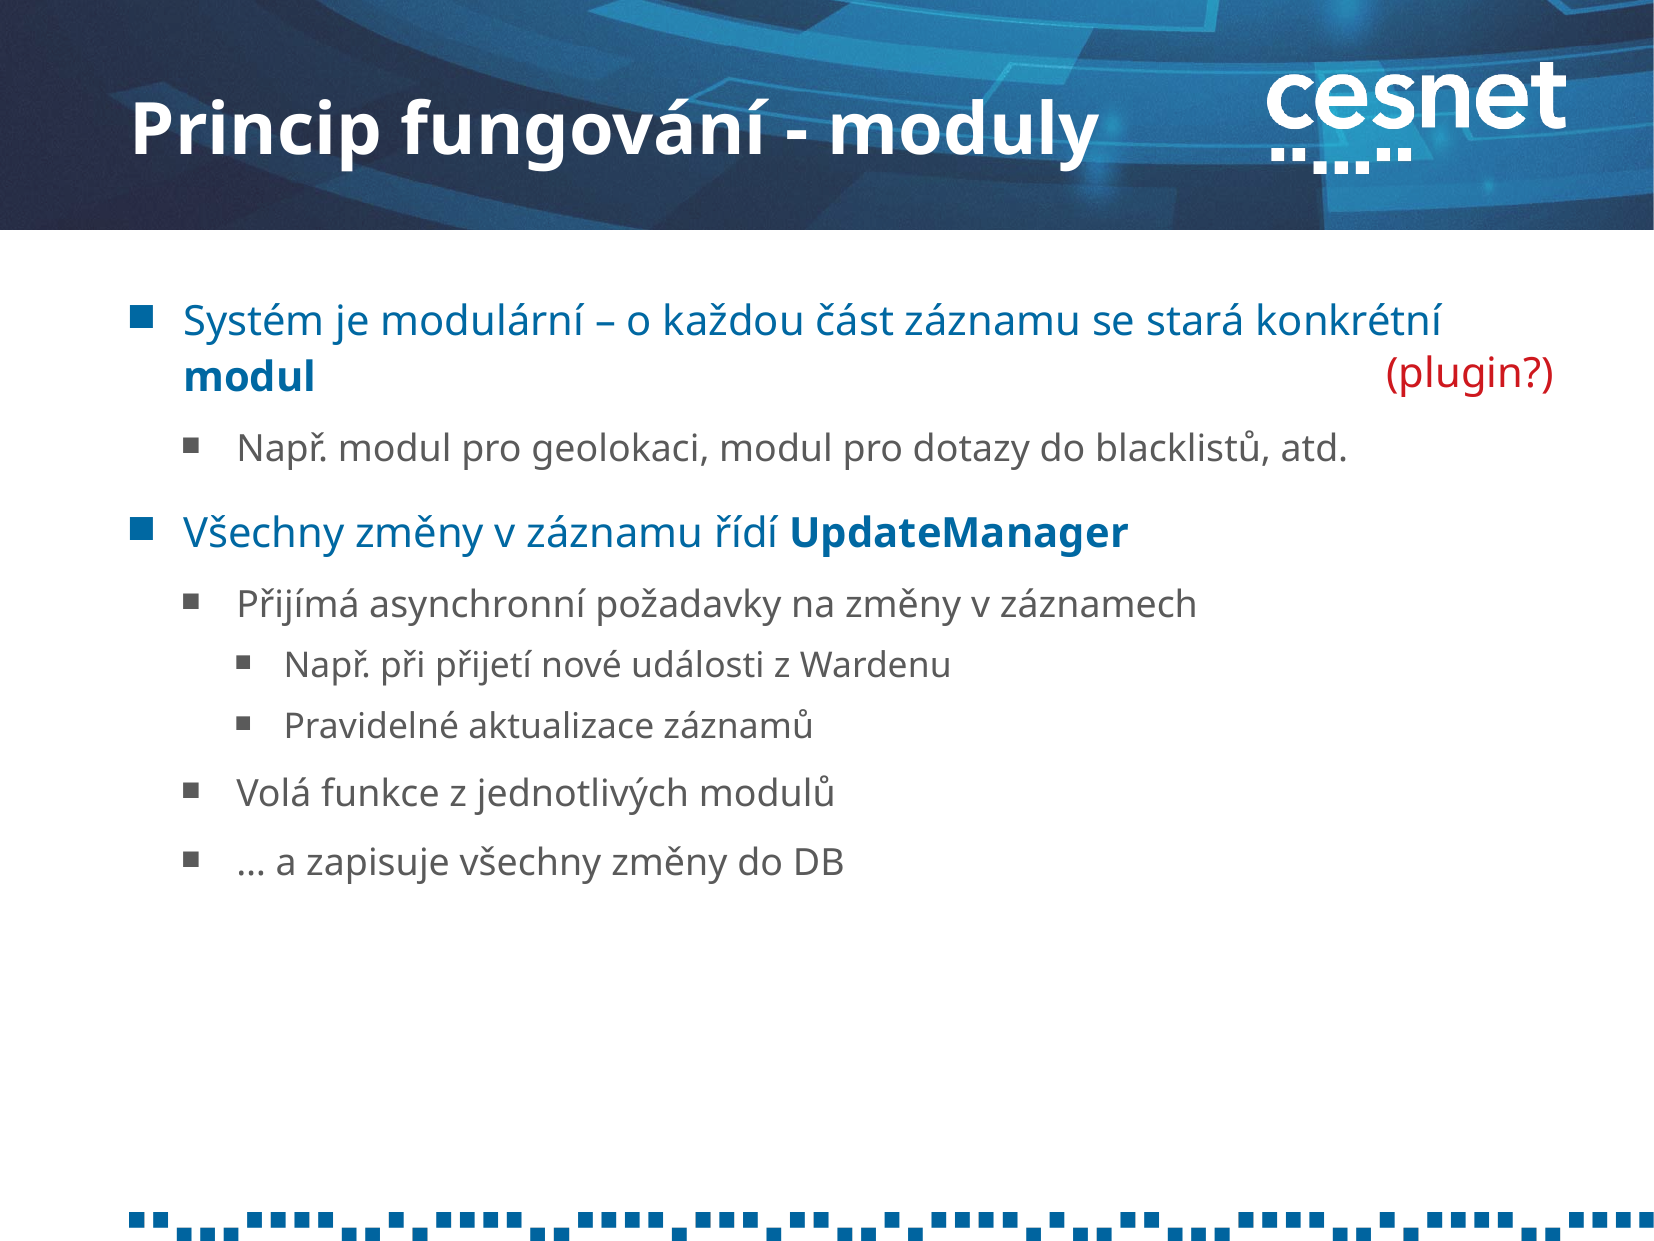

# Princip fungování - moduly
Systém je modulární – o každou část záznamu se stará konkrétní modul
Např. modul pro geolokaci, modul pro dotazy do blacklistů, atd.
Všechny změny v záznamu řídí UpdateManager
Přijímá asynchronní požadavky na změny v záznamech
Např. při přijetí nové události z Wardenu
Pravidelné aktualizace záznamů
Volá funkce z jednotlivých modulů
… a zapisuje všechny změny do DB
(plugin?)